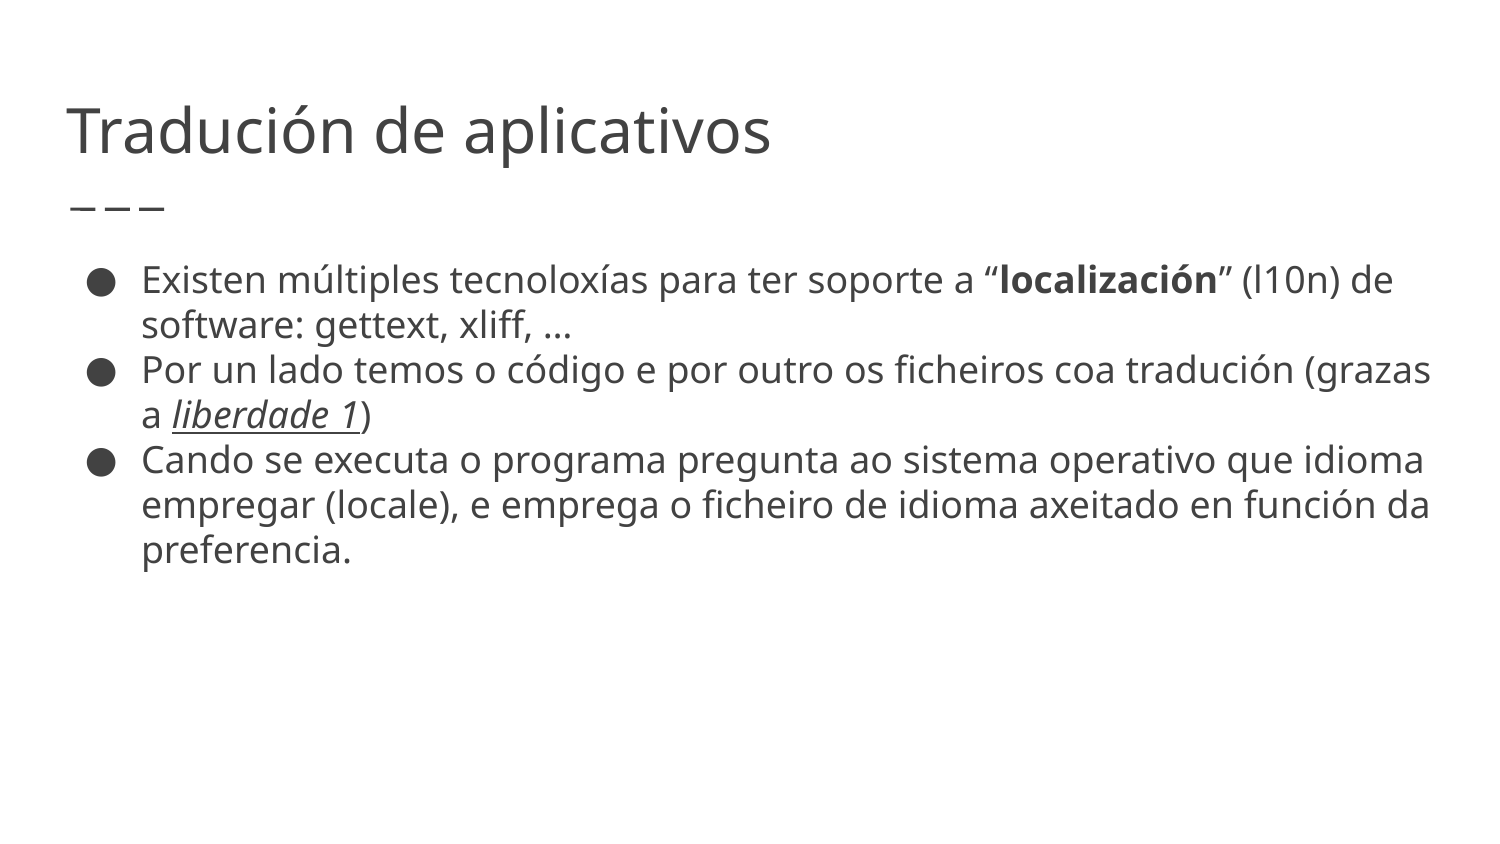

# Tradución de aplicativos
Existen múltiples tecnoloxías para ter soporte a “localización” (l10n) de software: gettext, xliff, …
Por un lado temos o código e por outro os ficheiros coa tradución (grazas a liberdade 1)
Cando se executa o programa pregunta ao sistema operativo que idioma empregar (locale), e emprega o ficheiro de idioma axeitado en función da preferencia.